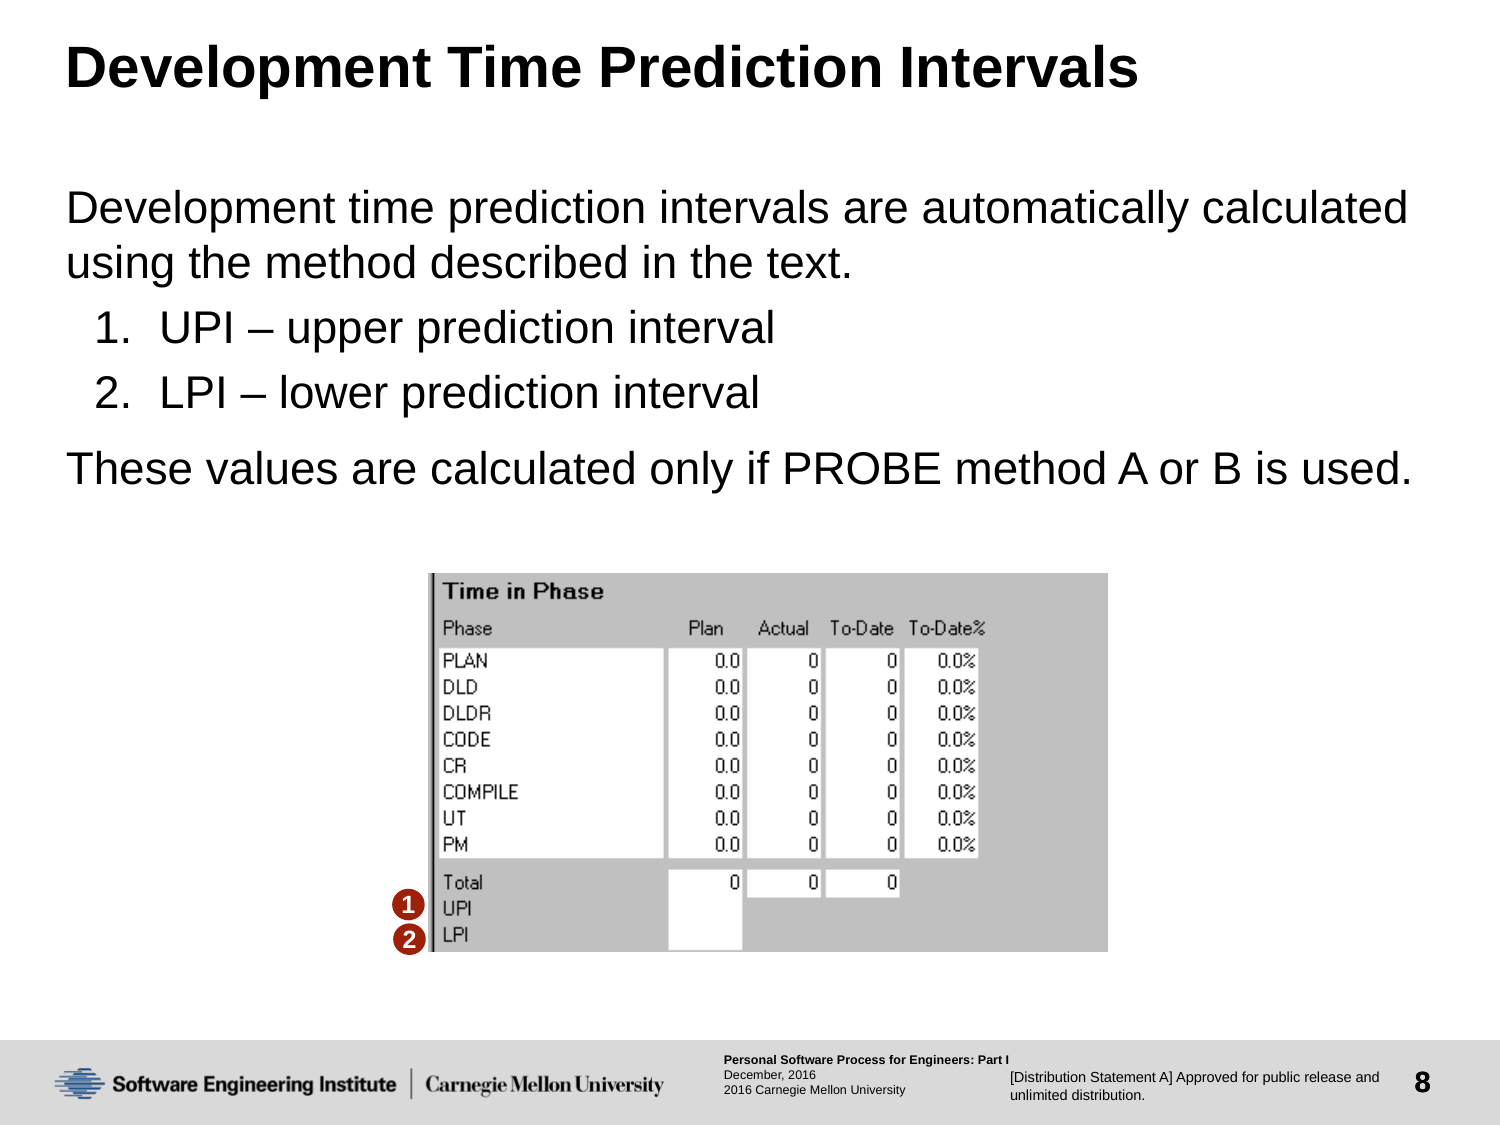

# Development Time Prediction Intervals
Development time prediction intervals are automatically calculated using the method described in the text.
UPI – upper prediction interval
LPI – lower prediction interval
These values are calculated only if PROBE method A or B is used.